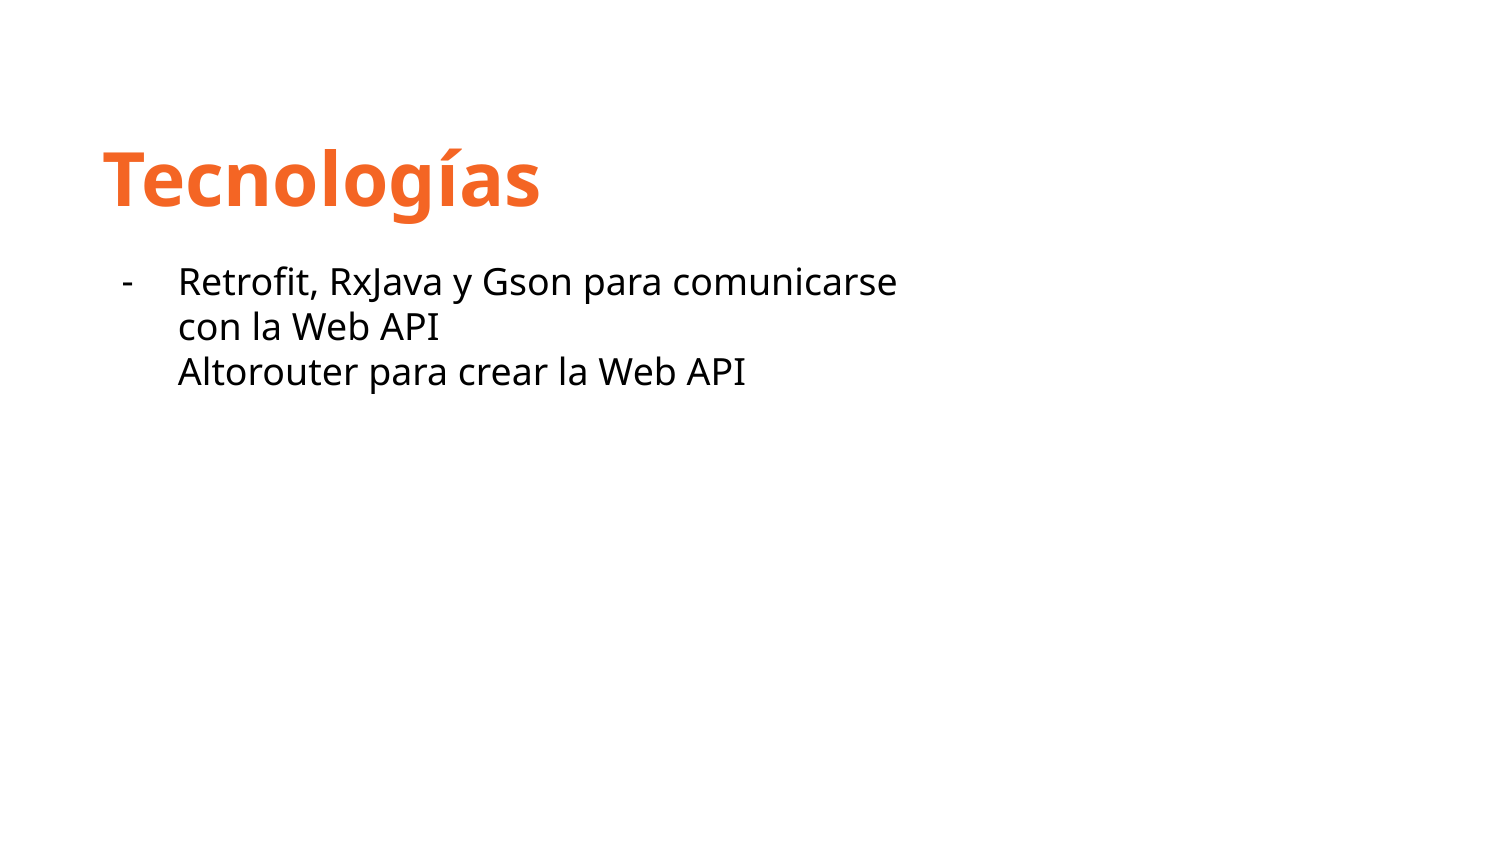

# Tecnologías
Retrofit, RxJava y Gson para comunicarse con la Web API
Altorouter para crear la Web API